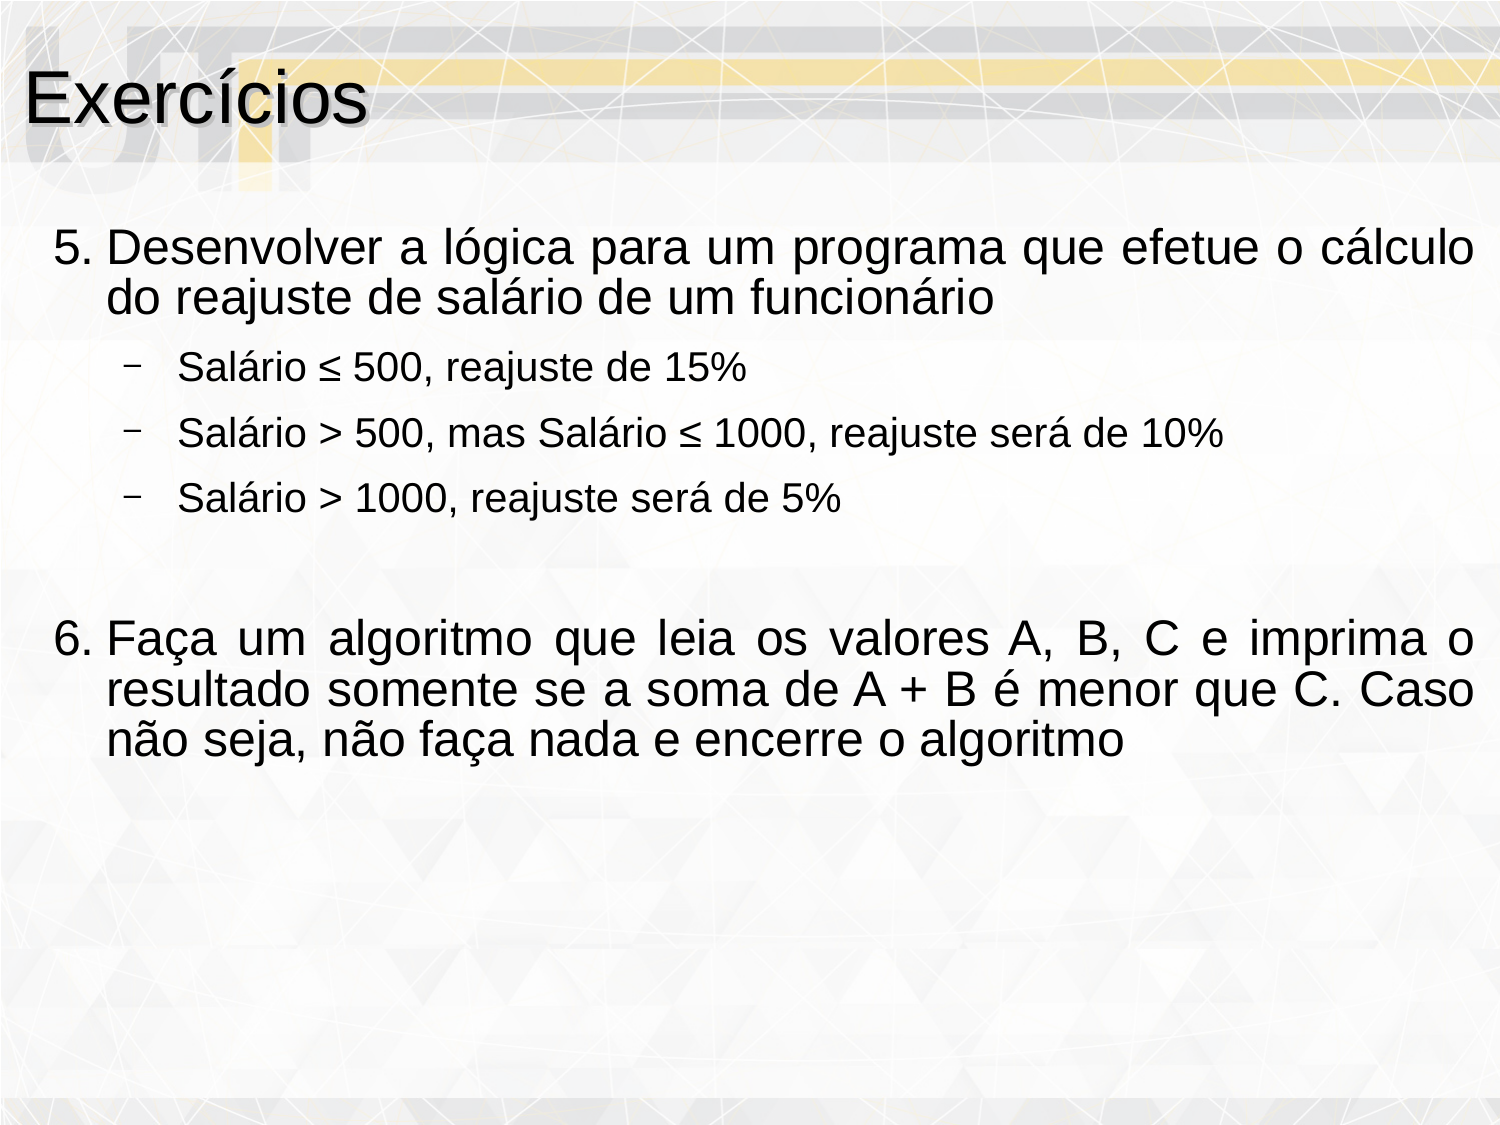

# Exercícios
Desenvolver a lógica para um programa que efetue o cálculo do reajuste de salário de um funcionário
Salário ≤ 500, reajuste de 15%
Salário > 500, mas Salário ≤ 1000, reajuste será de 10%
Salário > 1000, reajuste será de 5%
Faça um algoritmo que leia os valores A, B, C e imprima o resultado somente se a soma de A + B é menor que C. Caso não seja, não faça nada e encerre o algoritmo